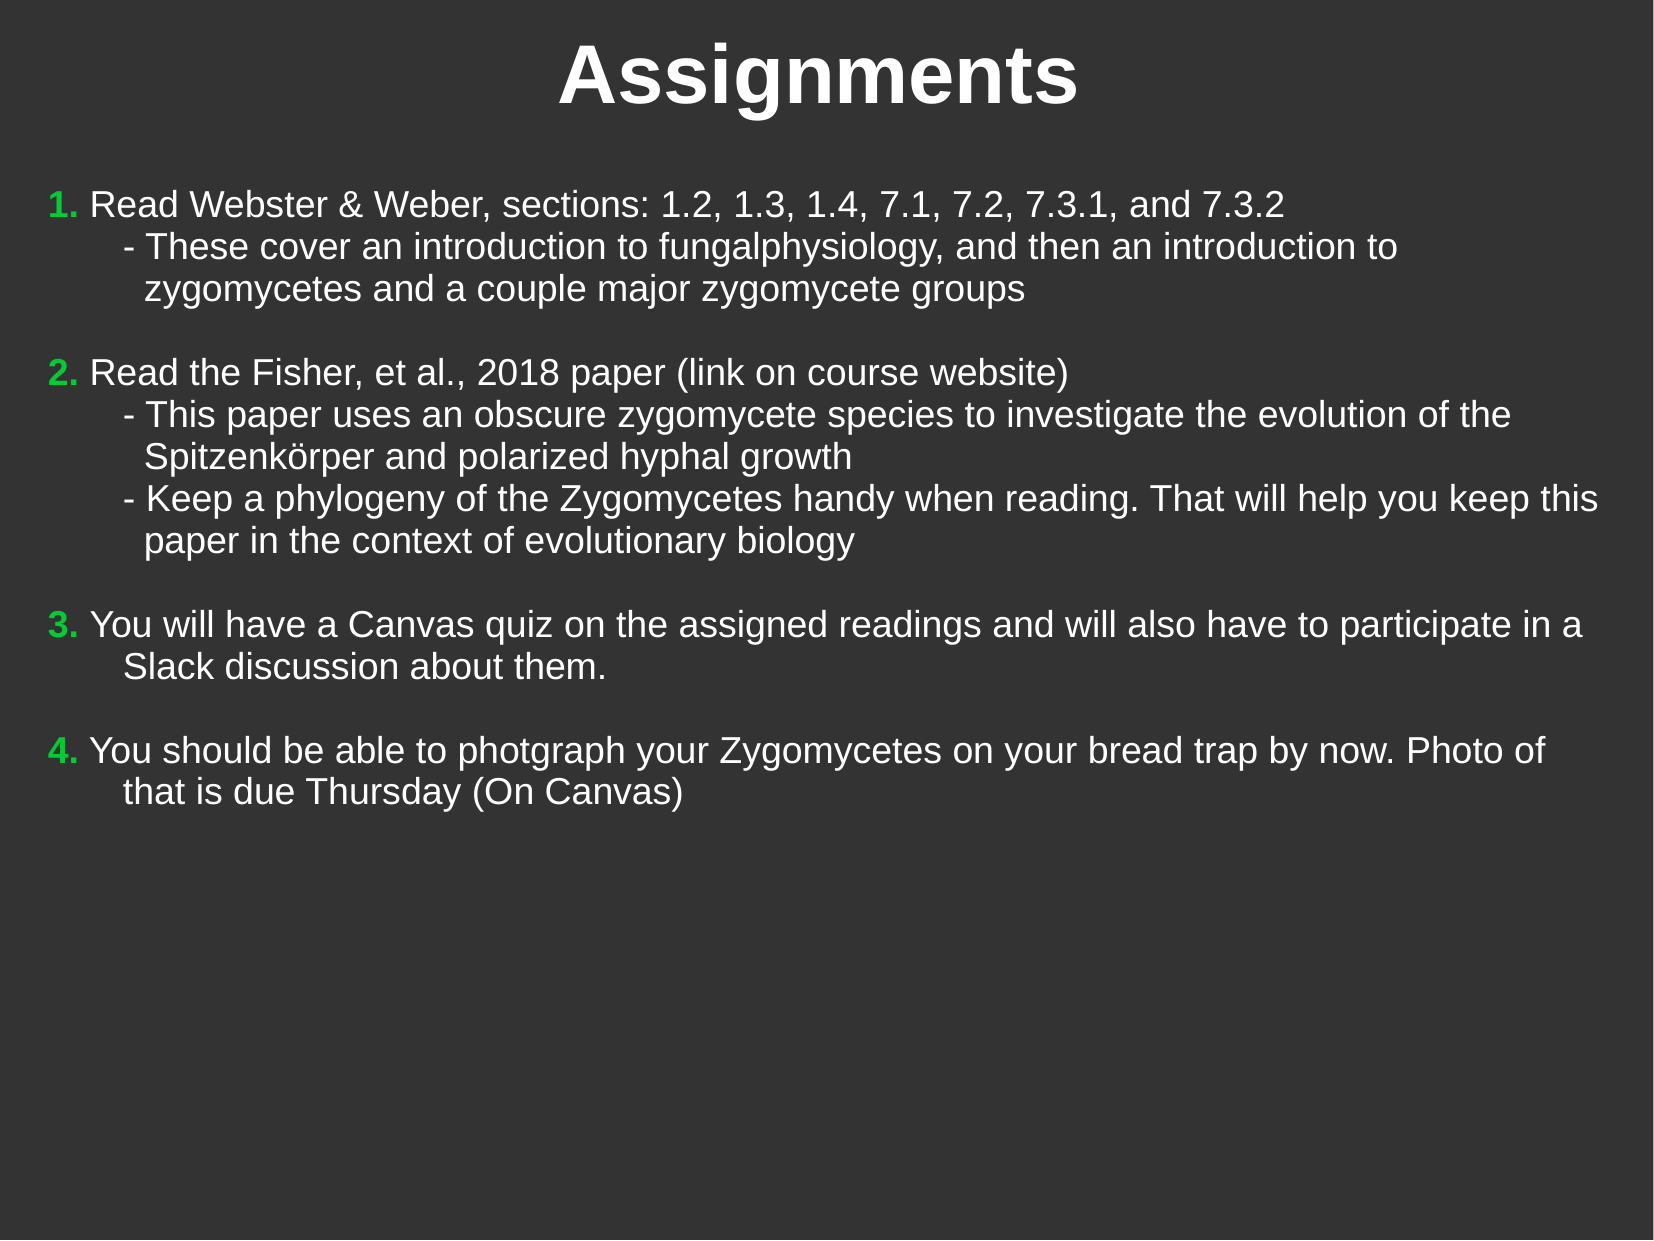

Assignments
1. Read Webster & Weber, sections: 1.2, 1.3, 1.4, 7.1, 7.2, 7.3.1, and 7.3.2
	- These cover an introduction to fungalphysiology, and then an introduction to 	 		 zygomycetes and a couple major zygomycete groups
2. Read the Fisher, et al., 2018 paper (link on course website)
	- This paper uses an obscure zygomycete species to investigate the evolution of the 		 Spitzenkörper and polarized hyphal growth
	- Keep a phylogeny of the Zygomycetes handy when reading. That will help you keep this 	 paper in the context of evolutionary biology
3. You will have a Canvas quiz on the assigned readings and will also have to participate in a 	Slack discussion about them.
4. You should be able to photgraph your Zygomycetes on your bread trap by now. Photo of 	that is due Thursday (On Canvas)